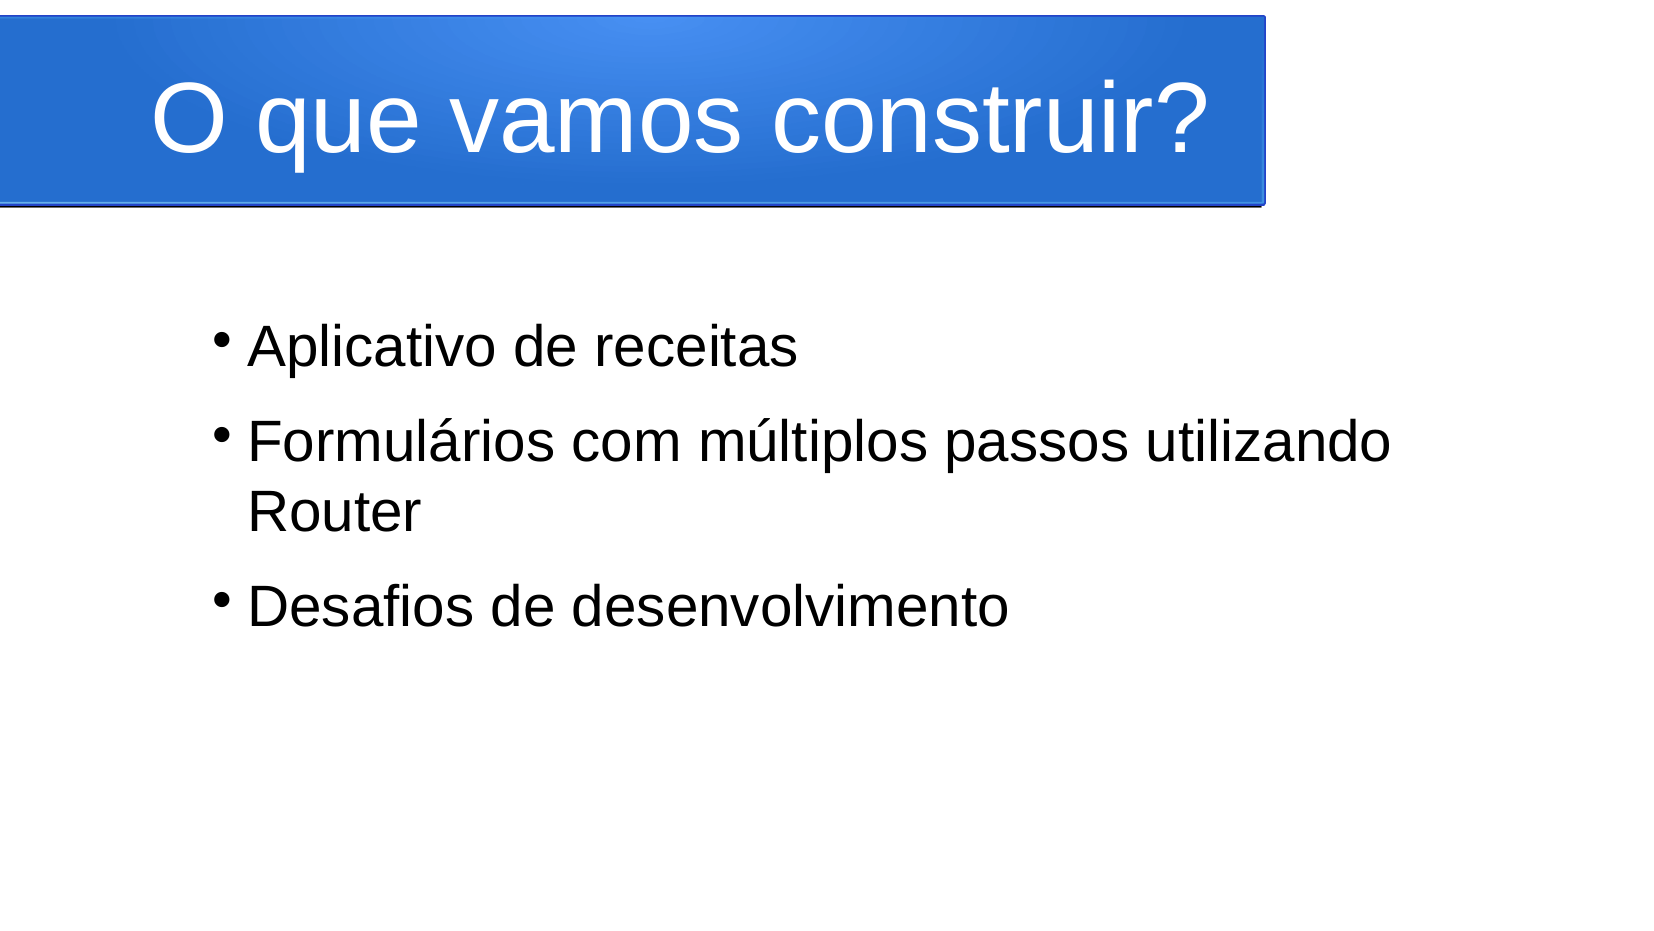

O que vamos construir?
Aplicativo de receitas
Formulários com múltiplos passos utilizando Router
Desafios de desenvolvimento